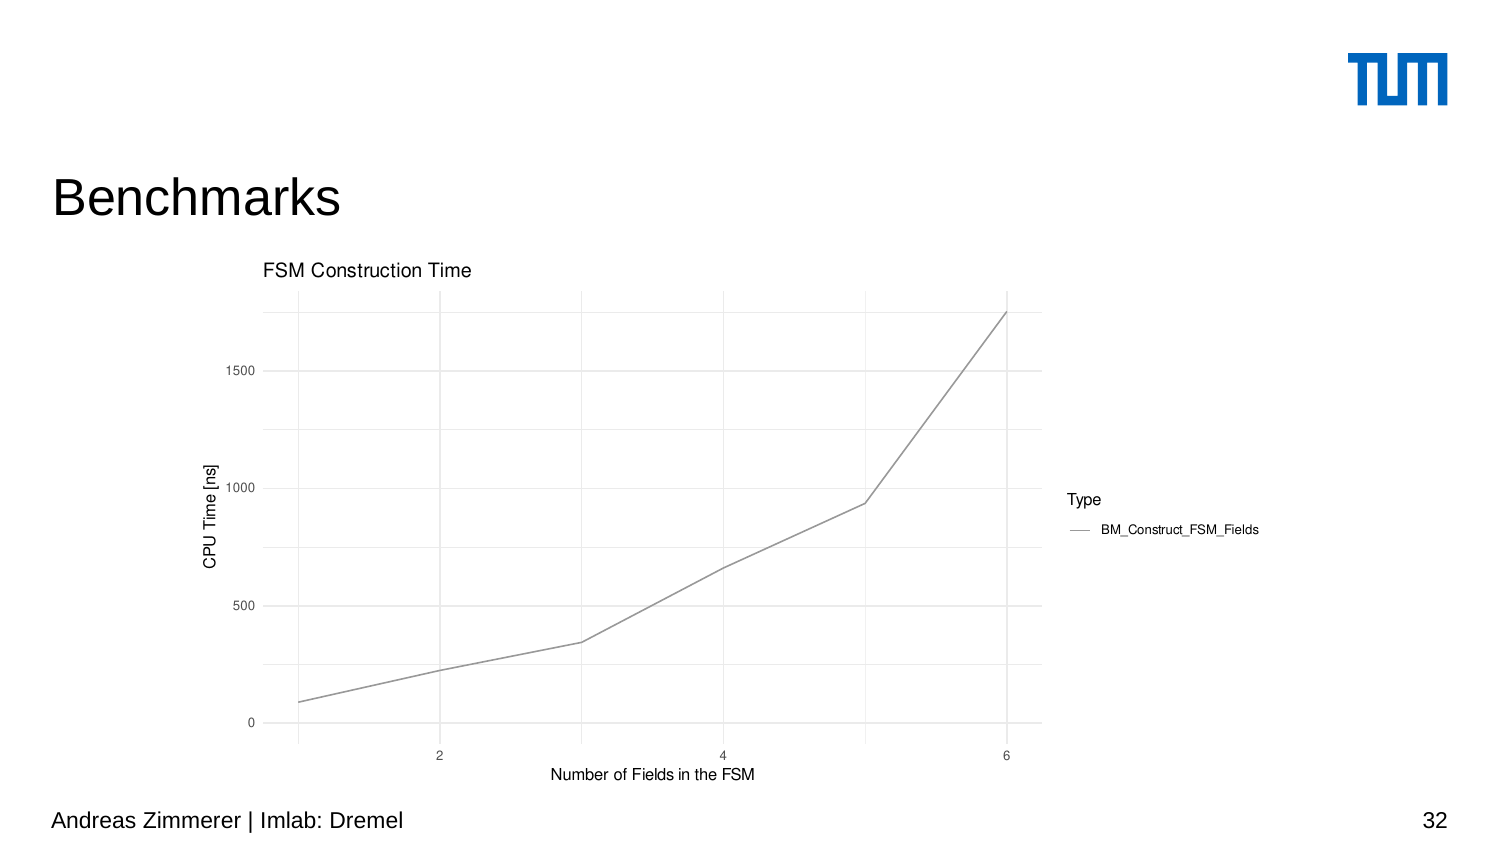

# Benchmarks
Andreas Zimmerer | Imlab: Dremel